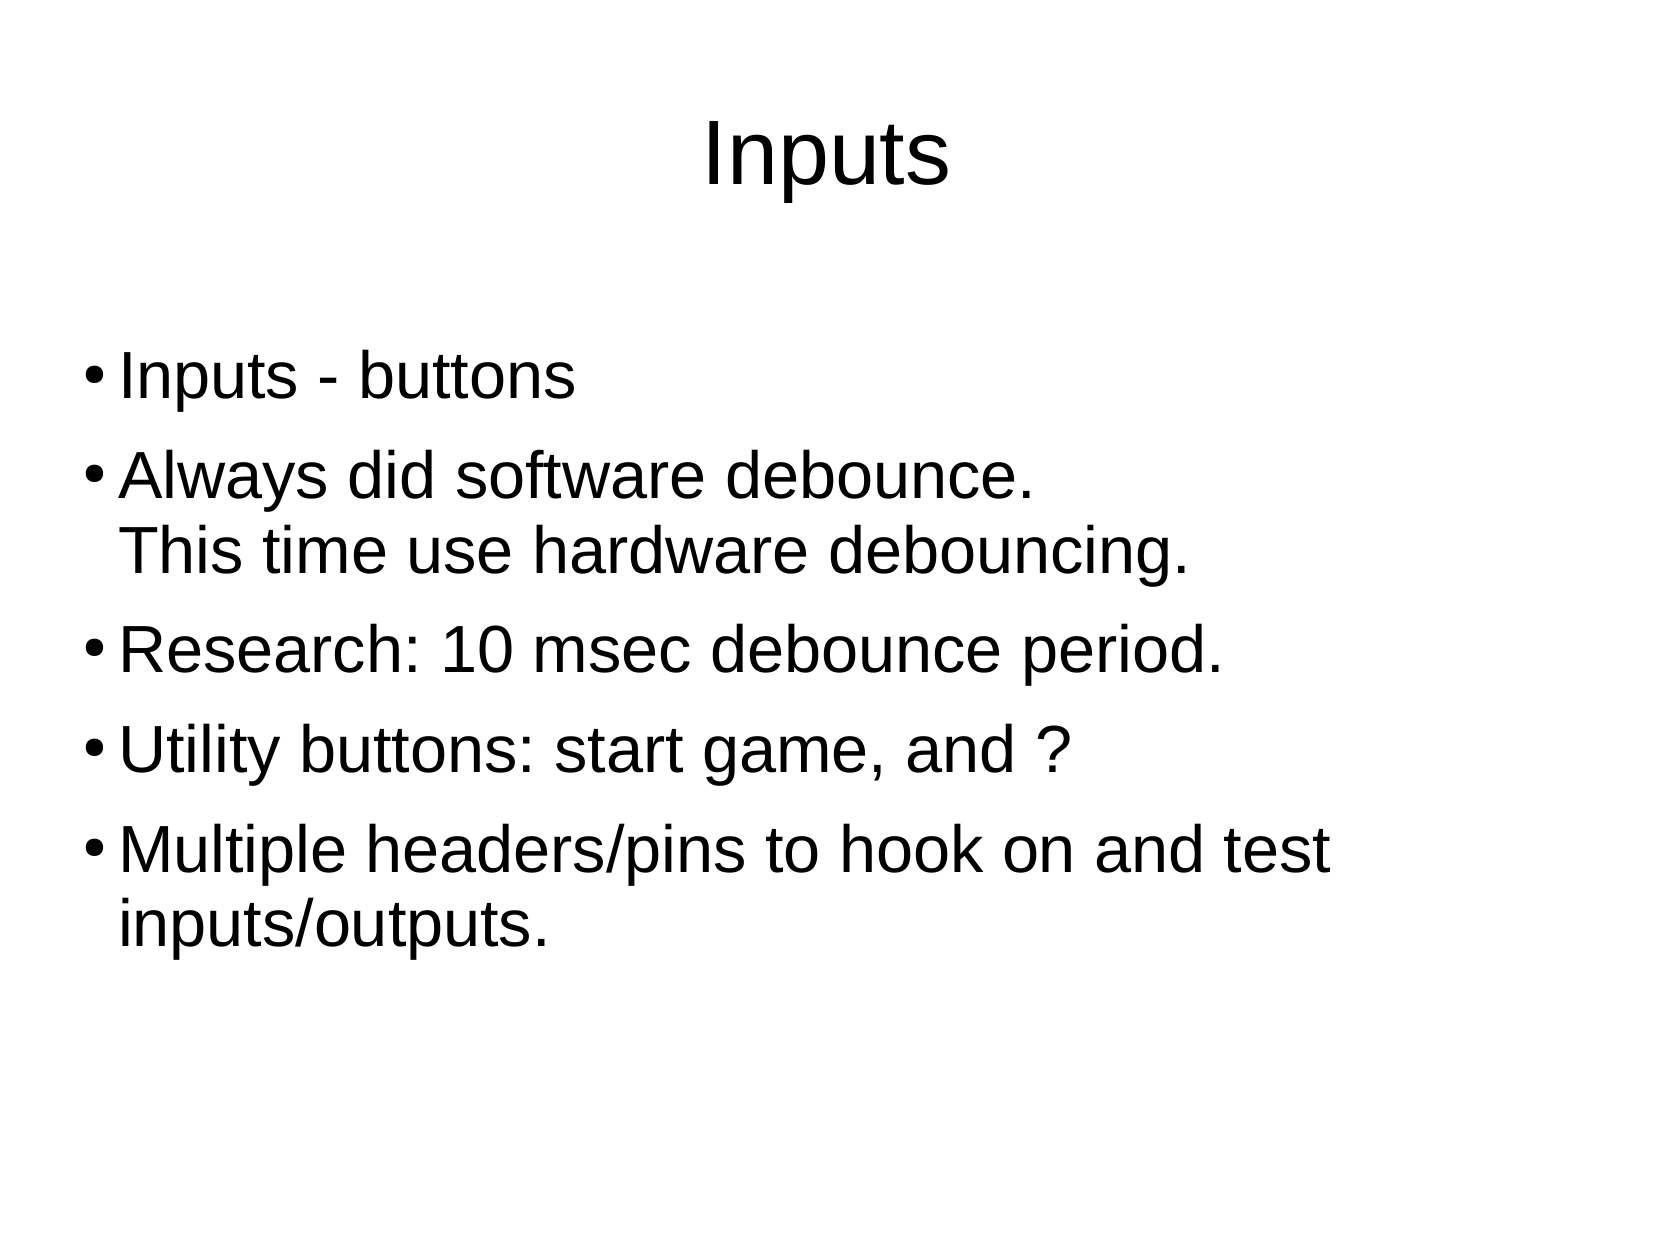

# Inputs
Inputs - buttons
Always did software debounce.
This time use hardware debouncing.
Research: 10 msec debounce period.
Utility buttons: start game, and ?
Multiple headers/pins to hook on and test inputs/outputs.